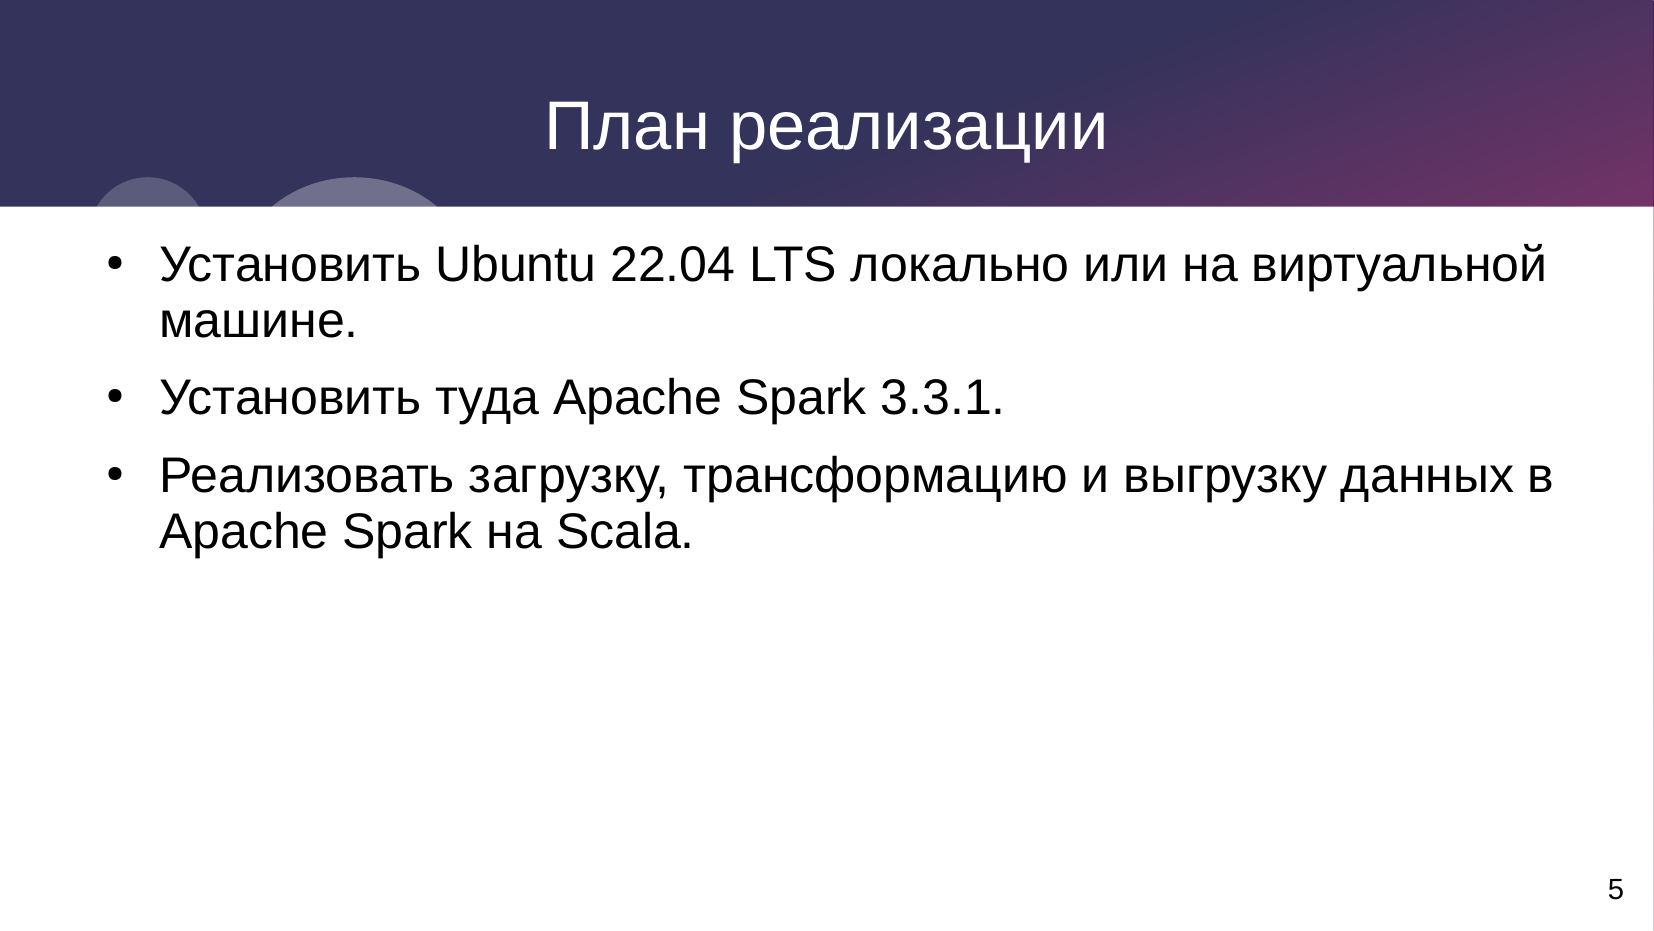

# План реализации
Установить Ubuntu 22.04 LTS локально или на виртуальной машине.
Установить туда Apache Spark 3.3.1.
Реализовать загрузку, трансформацию и выгрузку данных в Apache Spark на Scala.